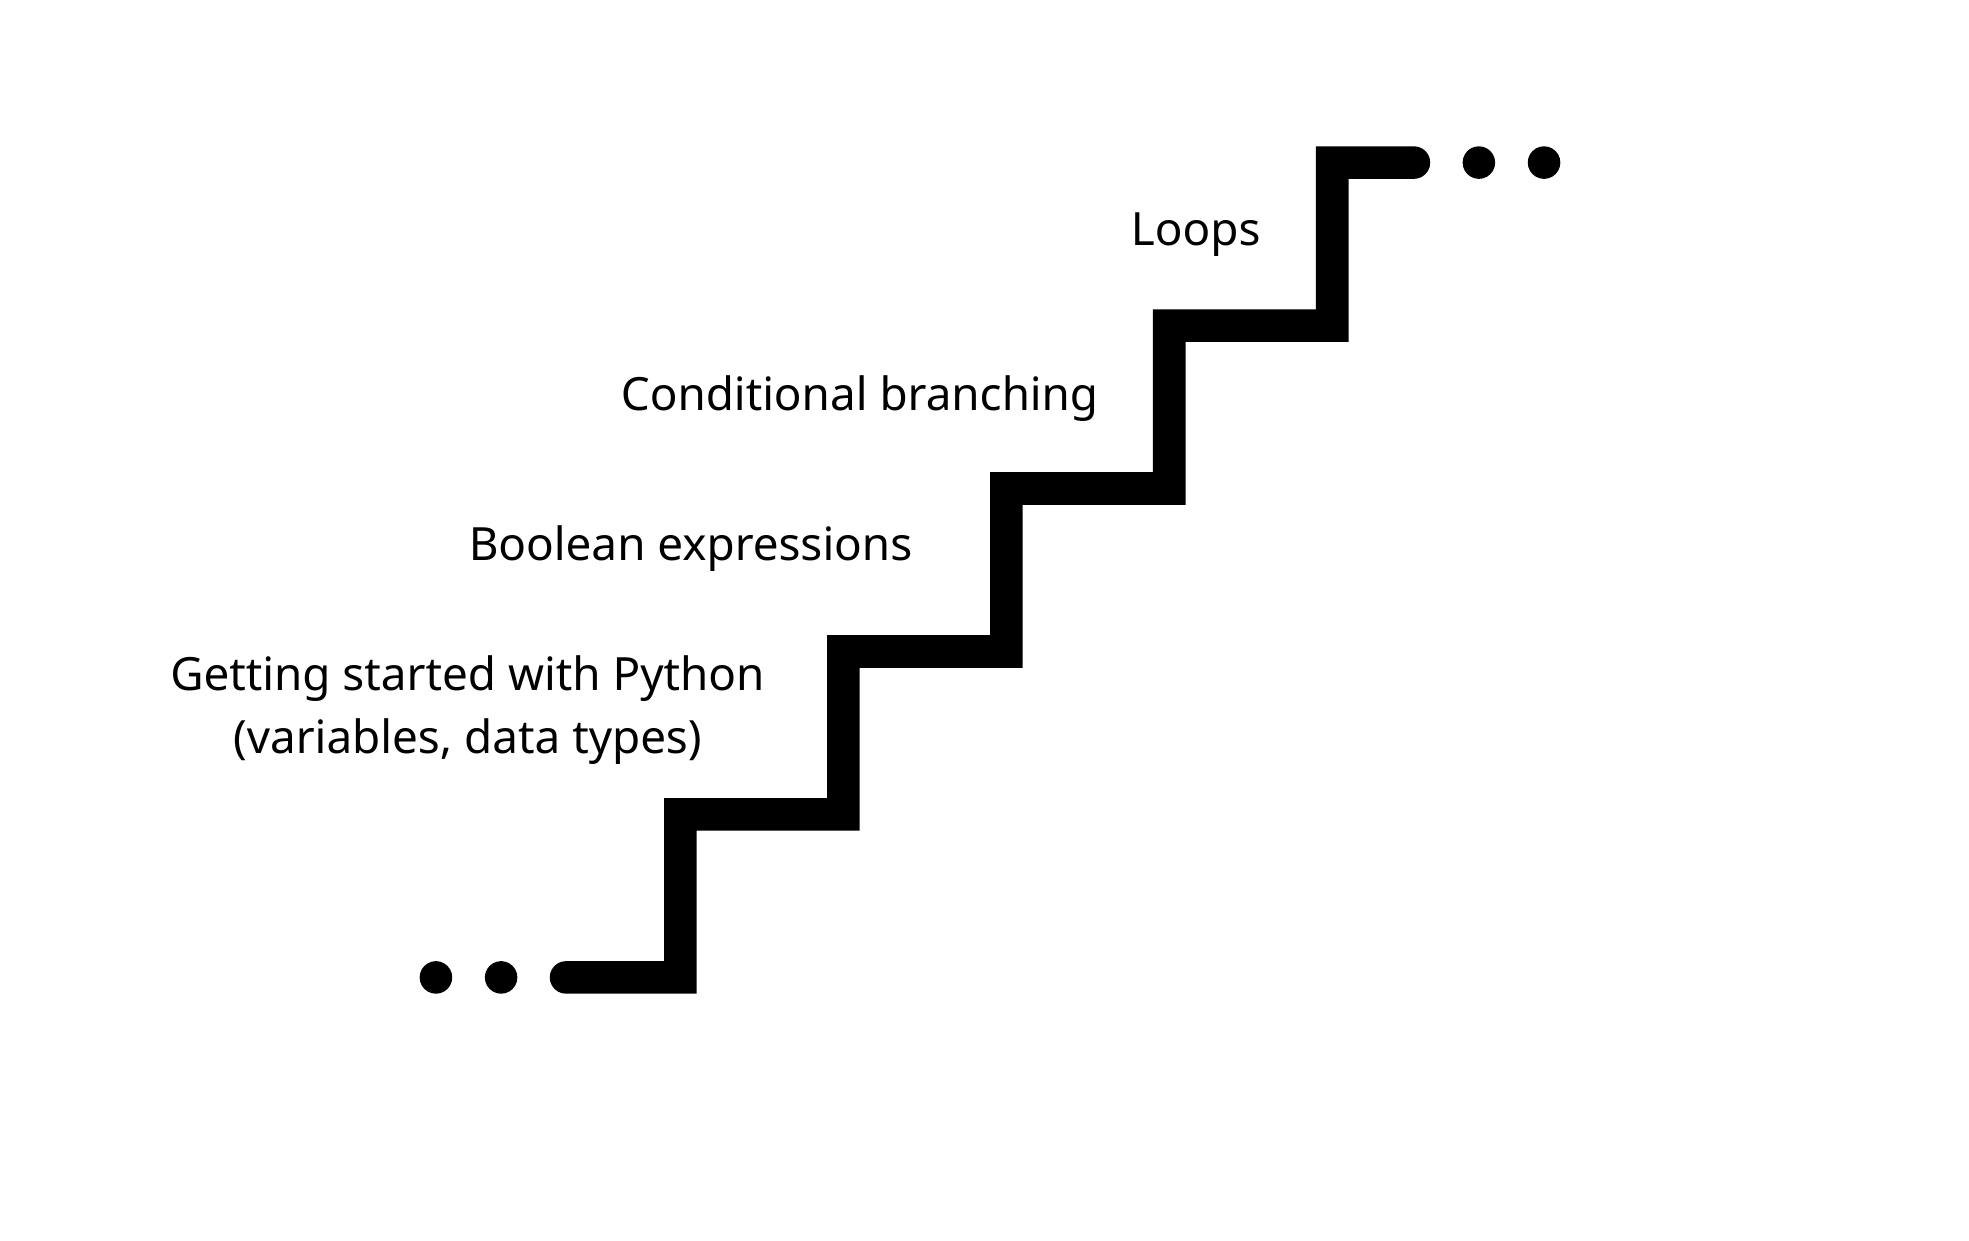

Loops
Conditional branching
Boolean expressions
Getting started with Python
(variables, data types)